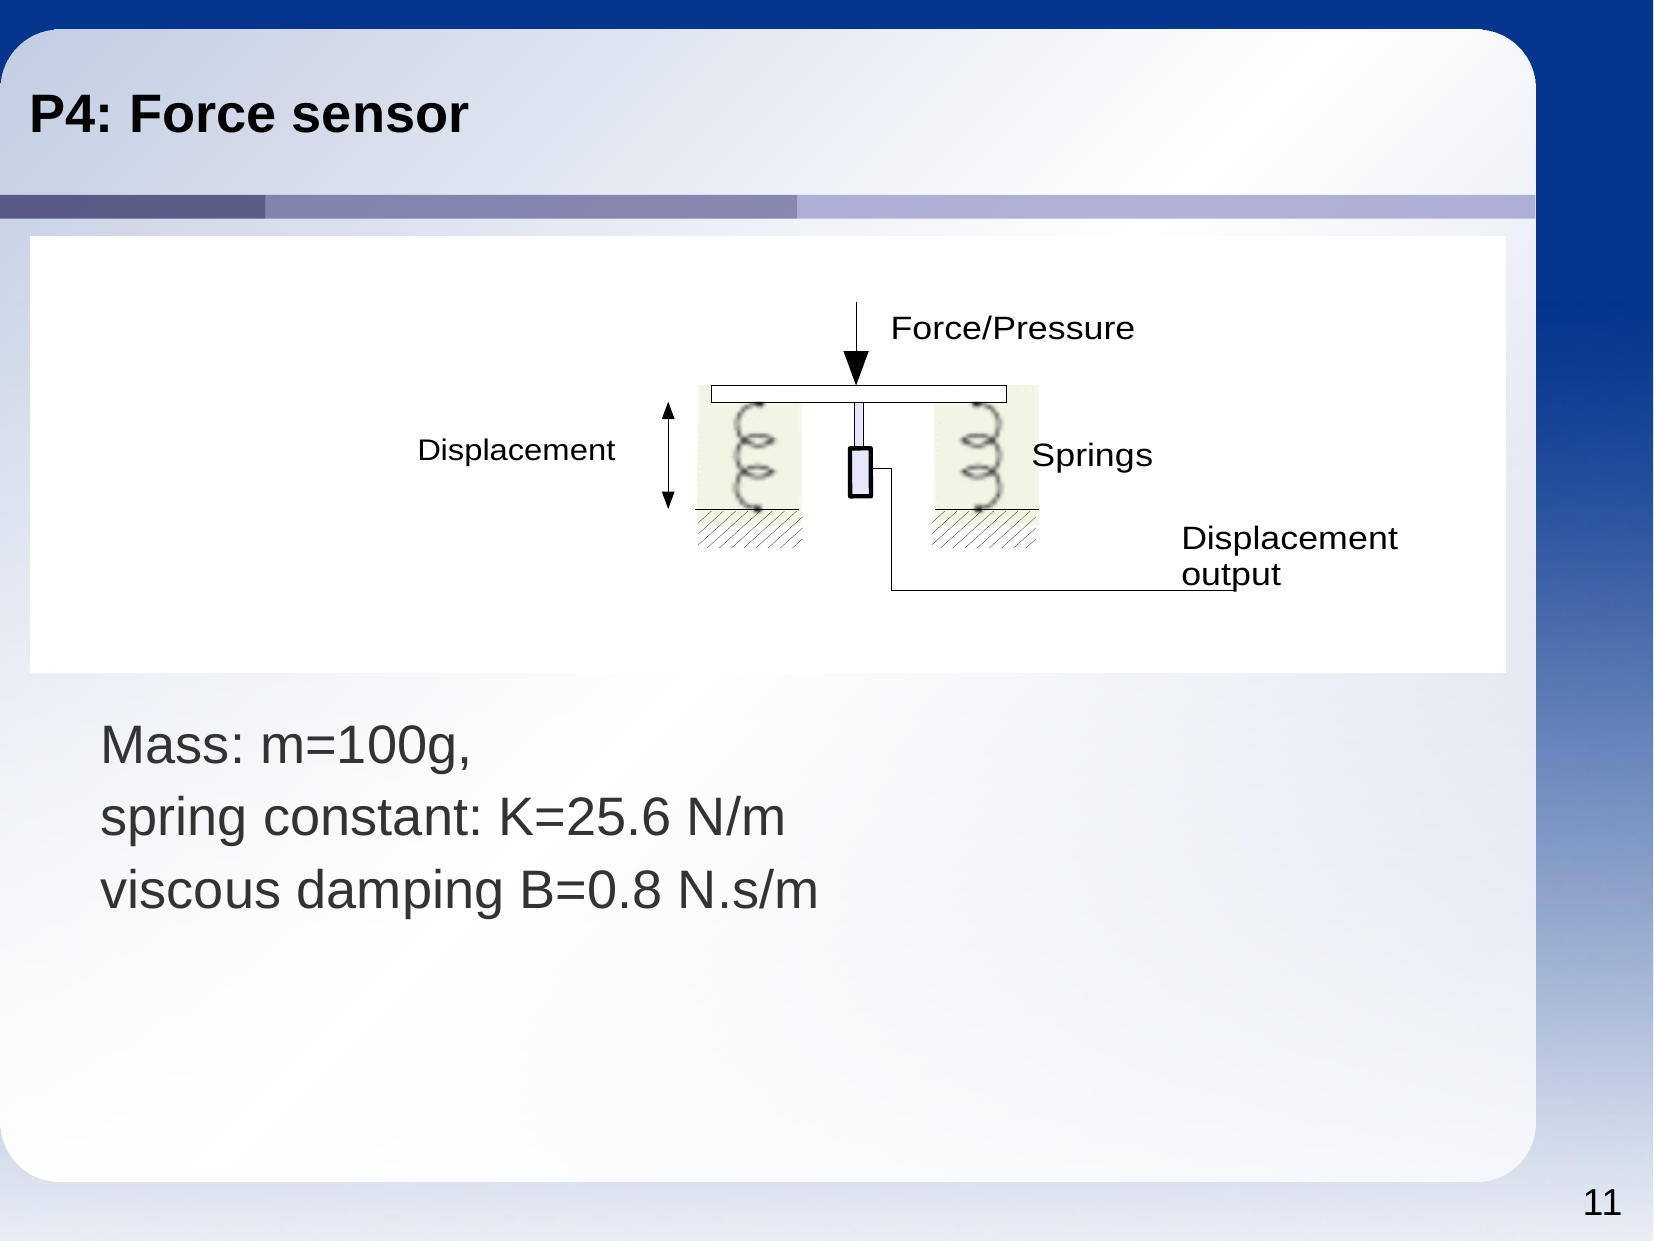

# P4: Force sensor
Mass: m=100g,
spring constant: K=25.6 N/m
viscous damping B=0.8 N.s/m
11